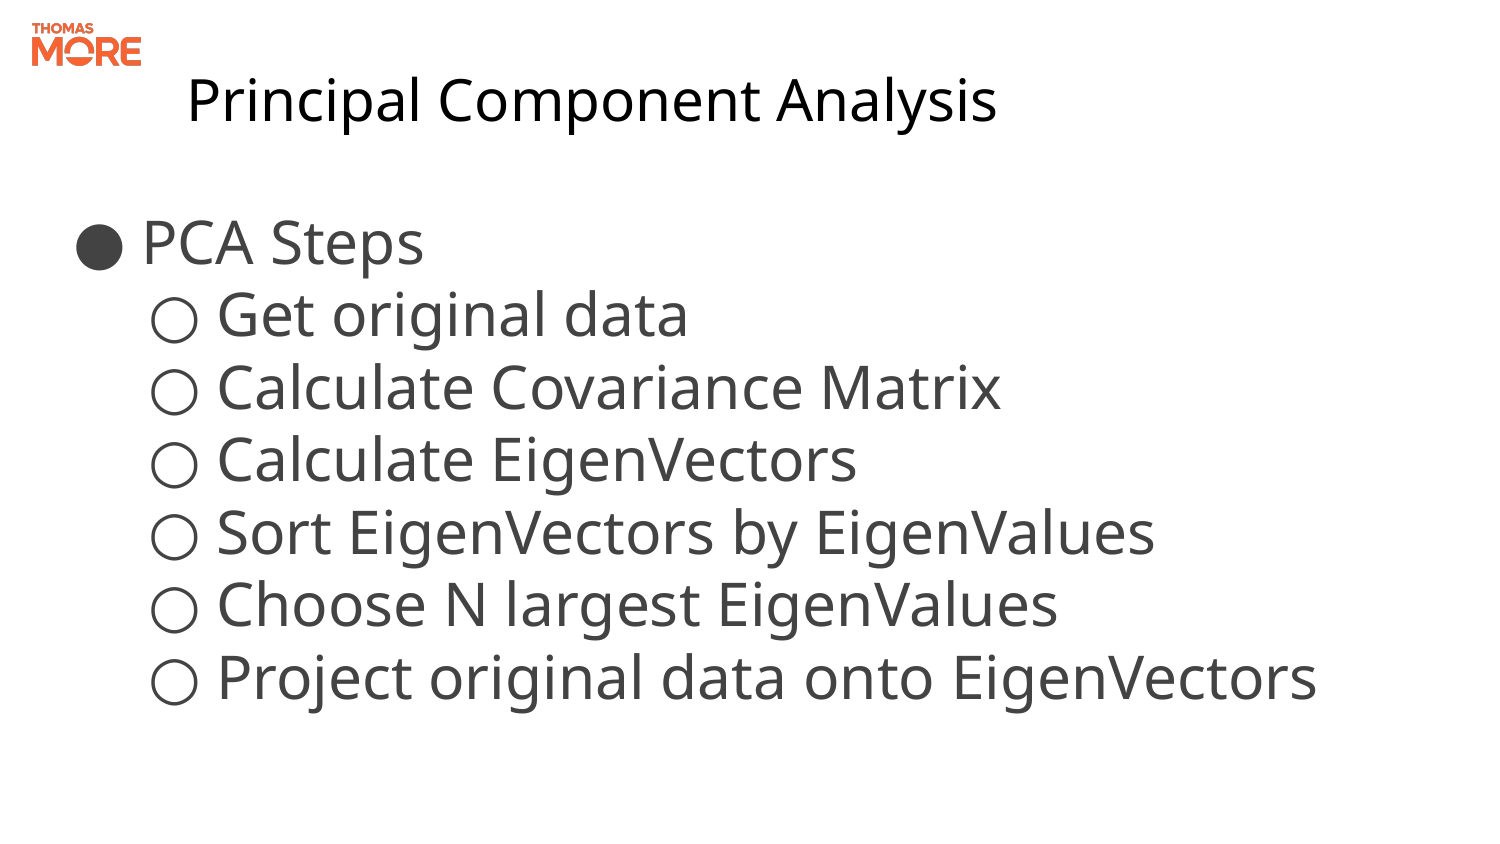

# Principal Component Analysis
PCA Steps
Get original data
Calculate Covariance Matrix
Calculate EigenVectors
Sort EigenVectors by EigenValues
Choose N largest EigenValues
Project original data onto EigenVectors